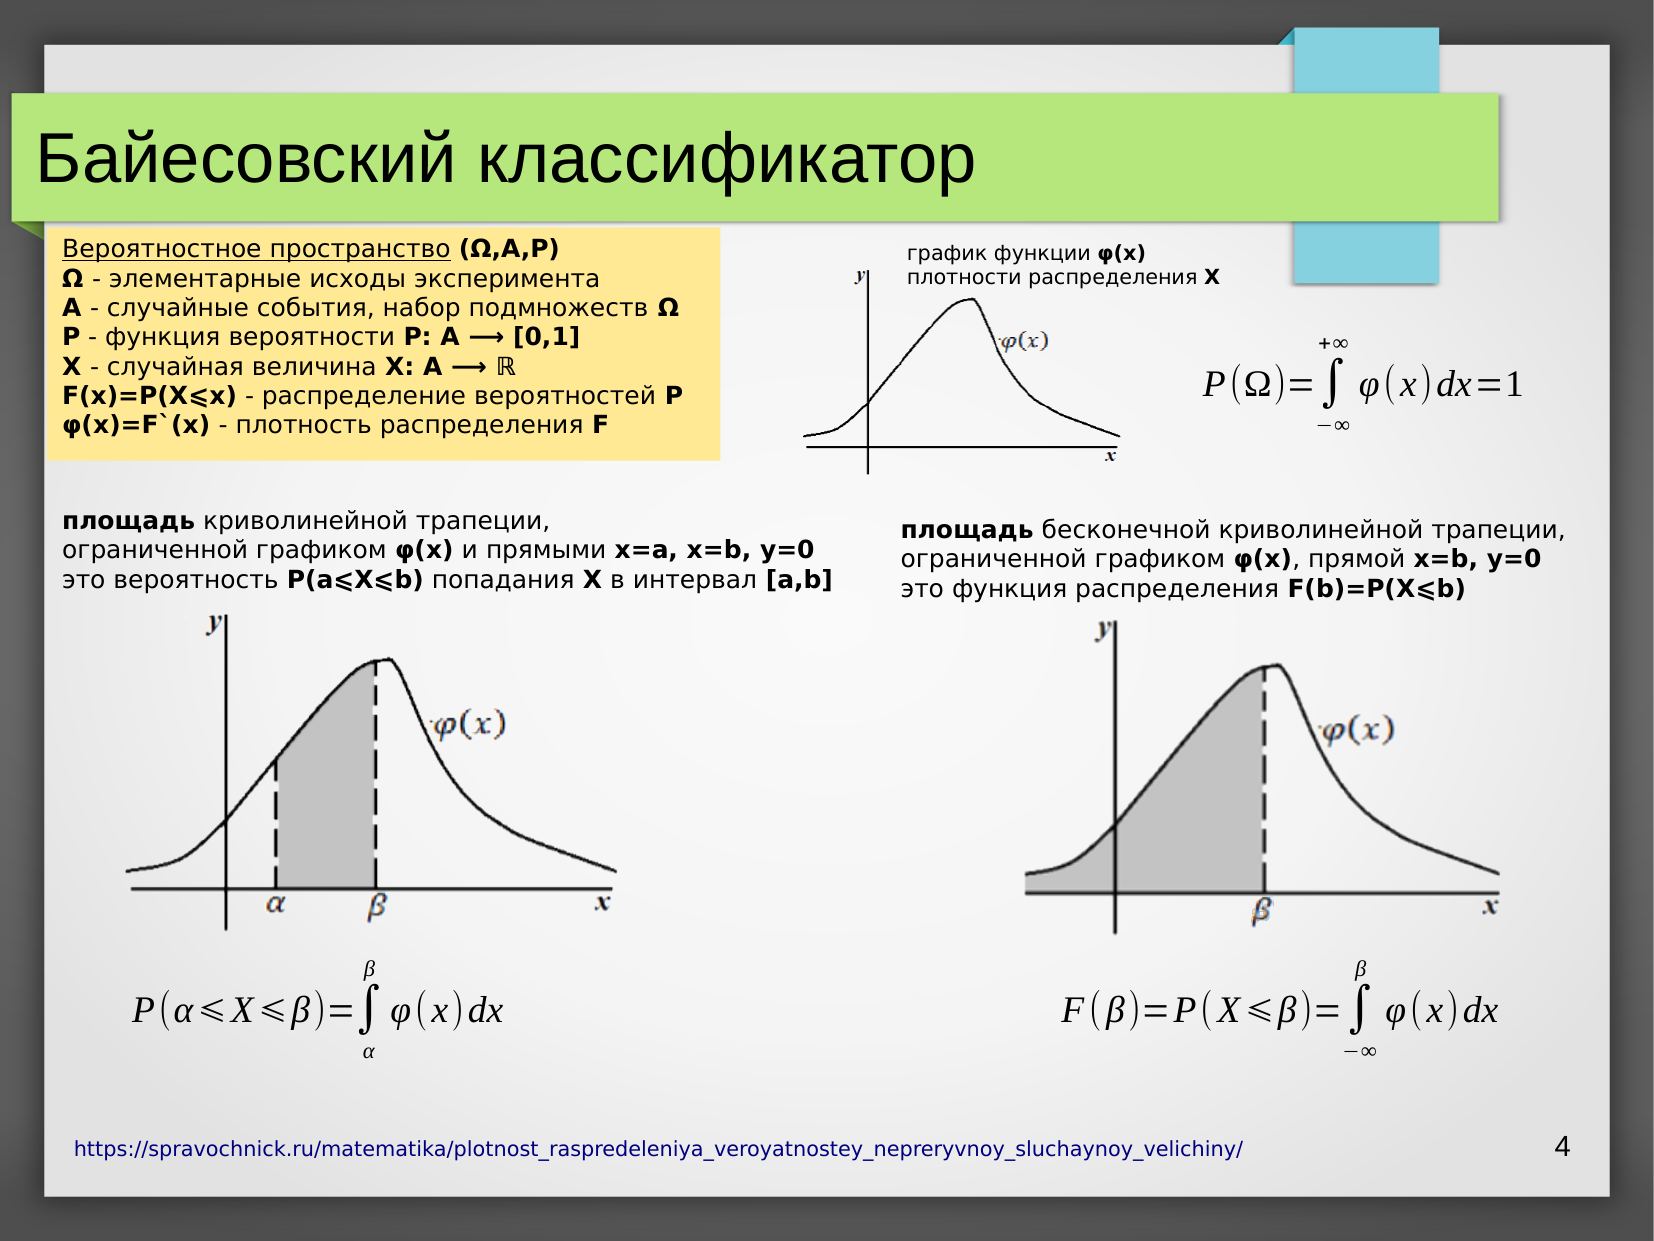

# Байесовский классификатор
Вероятностное пространство (Ω,A,P)
Ω - элементарные исходы эксперимента
A - случайные события, набор подмножеств Ω
P - функция вероятности P: A ⟶ [0,1]
X - случайная величина X: A ⟶ ℝ
F(x)=P(X⩽x) - распределение вероятностей P
φ(x)=F`(x) - плотность распределения F
график функции φ(x)
плотности распределения X
площадь криволинейной трапеции,
ограниченной графиком φ(x) и прямыми x=a, x=b, y=0
это вероятность P(a⩽X⩽b) попадания X в интервал [a,b]
площадь бесконечной криволинейной трапеции, ограниченной графиком φ(x), прямой x=b, y=0
это функция распределения F(b)=P(X⩽b)
https://spravochnick.ru/matematika/plotnost_raspredeleniya_veroyatnostey_nepreryvnoy_sluchaynoy_velichiny/
4